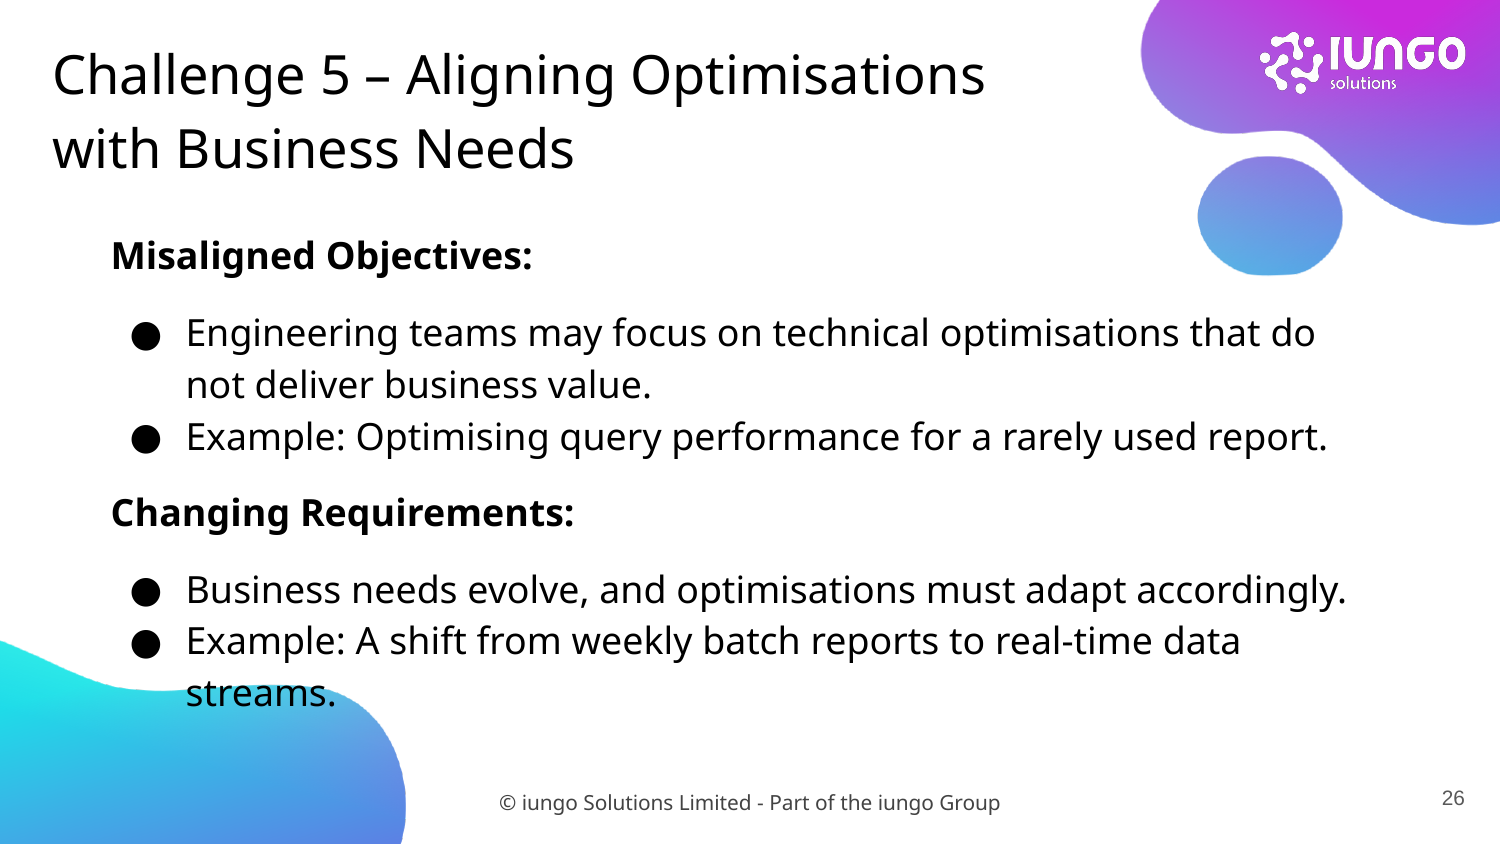

# Challenge 5 – Aligning Optimisations with Business Needs
Misaligned Objectives:
Engineering teams may focus on technical optimisations that do not deliver business value.
Example: Optimising query performance for a rarely used report.
Changing Requirements:
Business needs evolve, and optimisations must adapt accordingly.
Example: A shift from weekly batch reports to real-time data streams.